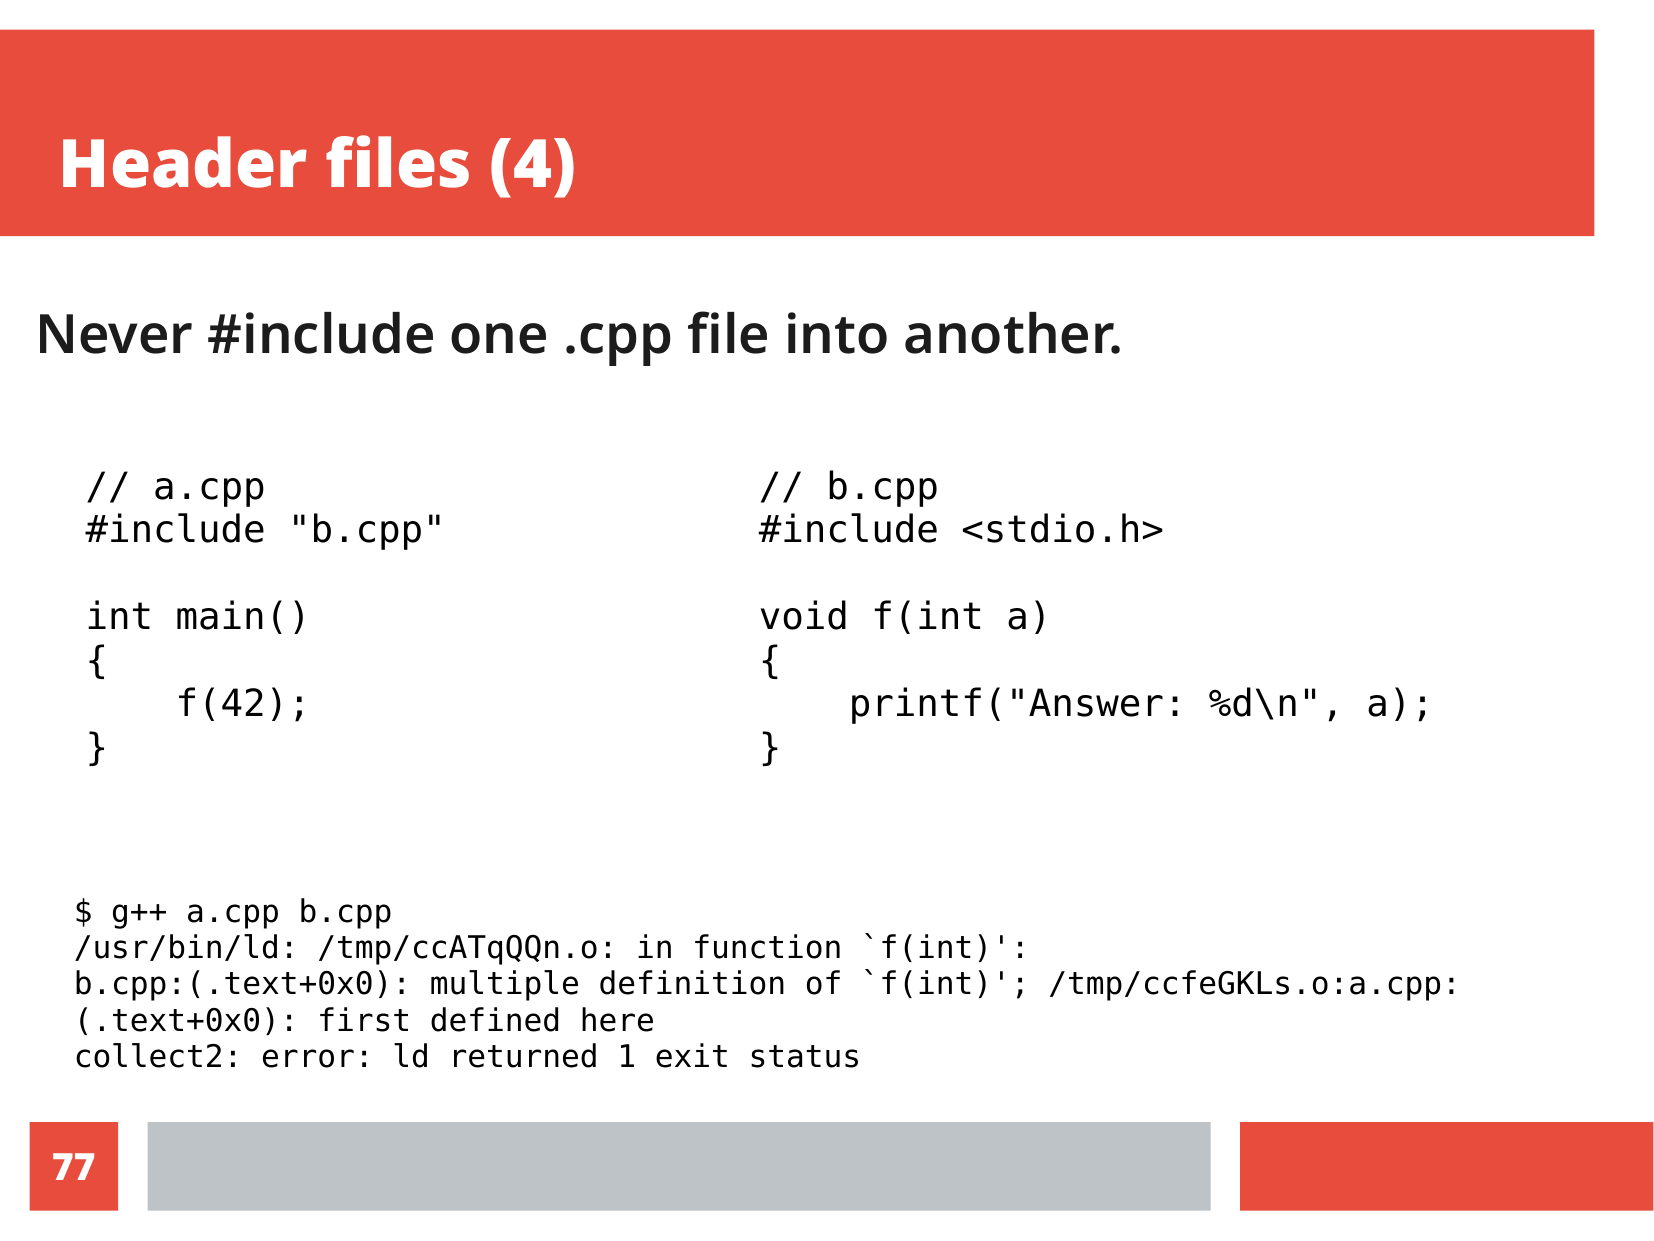

# Header files (4)
Never #include one .cpp file into another.
// a.cpp
#include "b.cpp"
int main()
{
 f(42);
}
// b.cpp
#include <stdio.h>
void f(int a)
{
 printf("Answer: %d\n", a);
}
$ g++ a.cpp b.cpp
/usr/bin/ld: /tmp/ccATqQQn.o: in function `f(int)':
b.cpp:(.text+0x0): multiple definition of `f(int)'; /tmp/ccfeGKLs.o:a.cpp:(.text+0x0): first defined here
collect2: error: ld returned 1 exit status
77